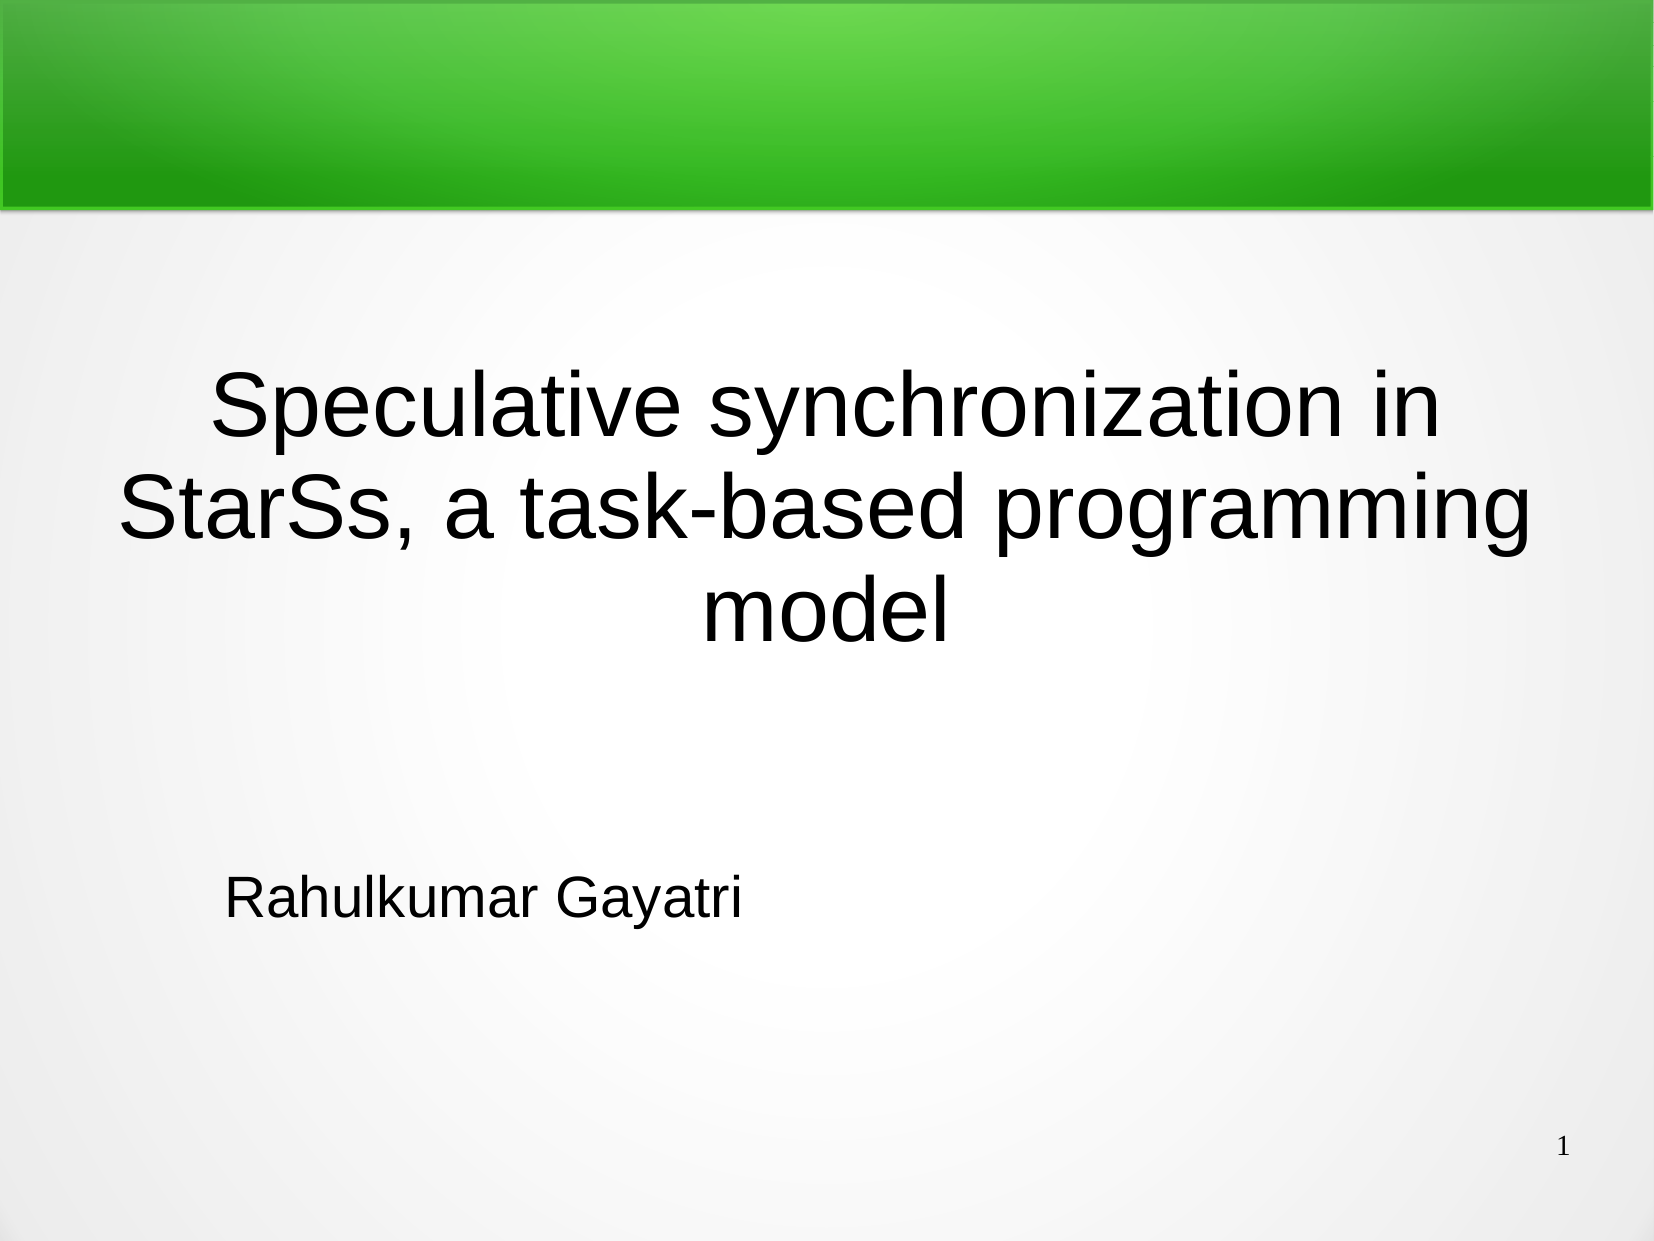

# Speculative synchronization in StarSs, a task-based programming model
Rahulkumar Gayatri
1